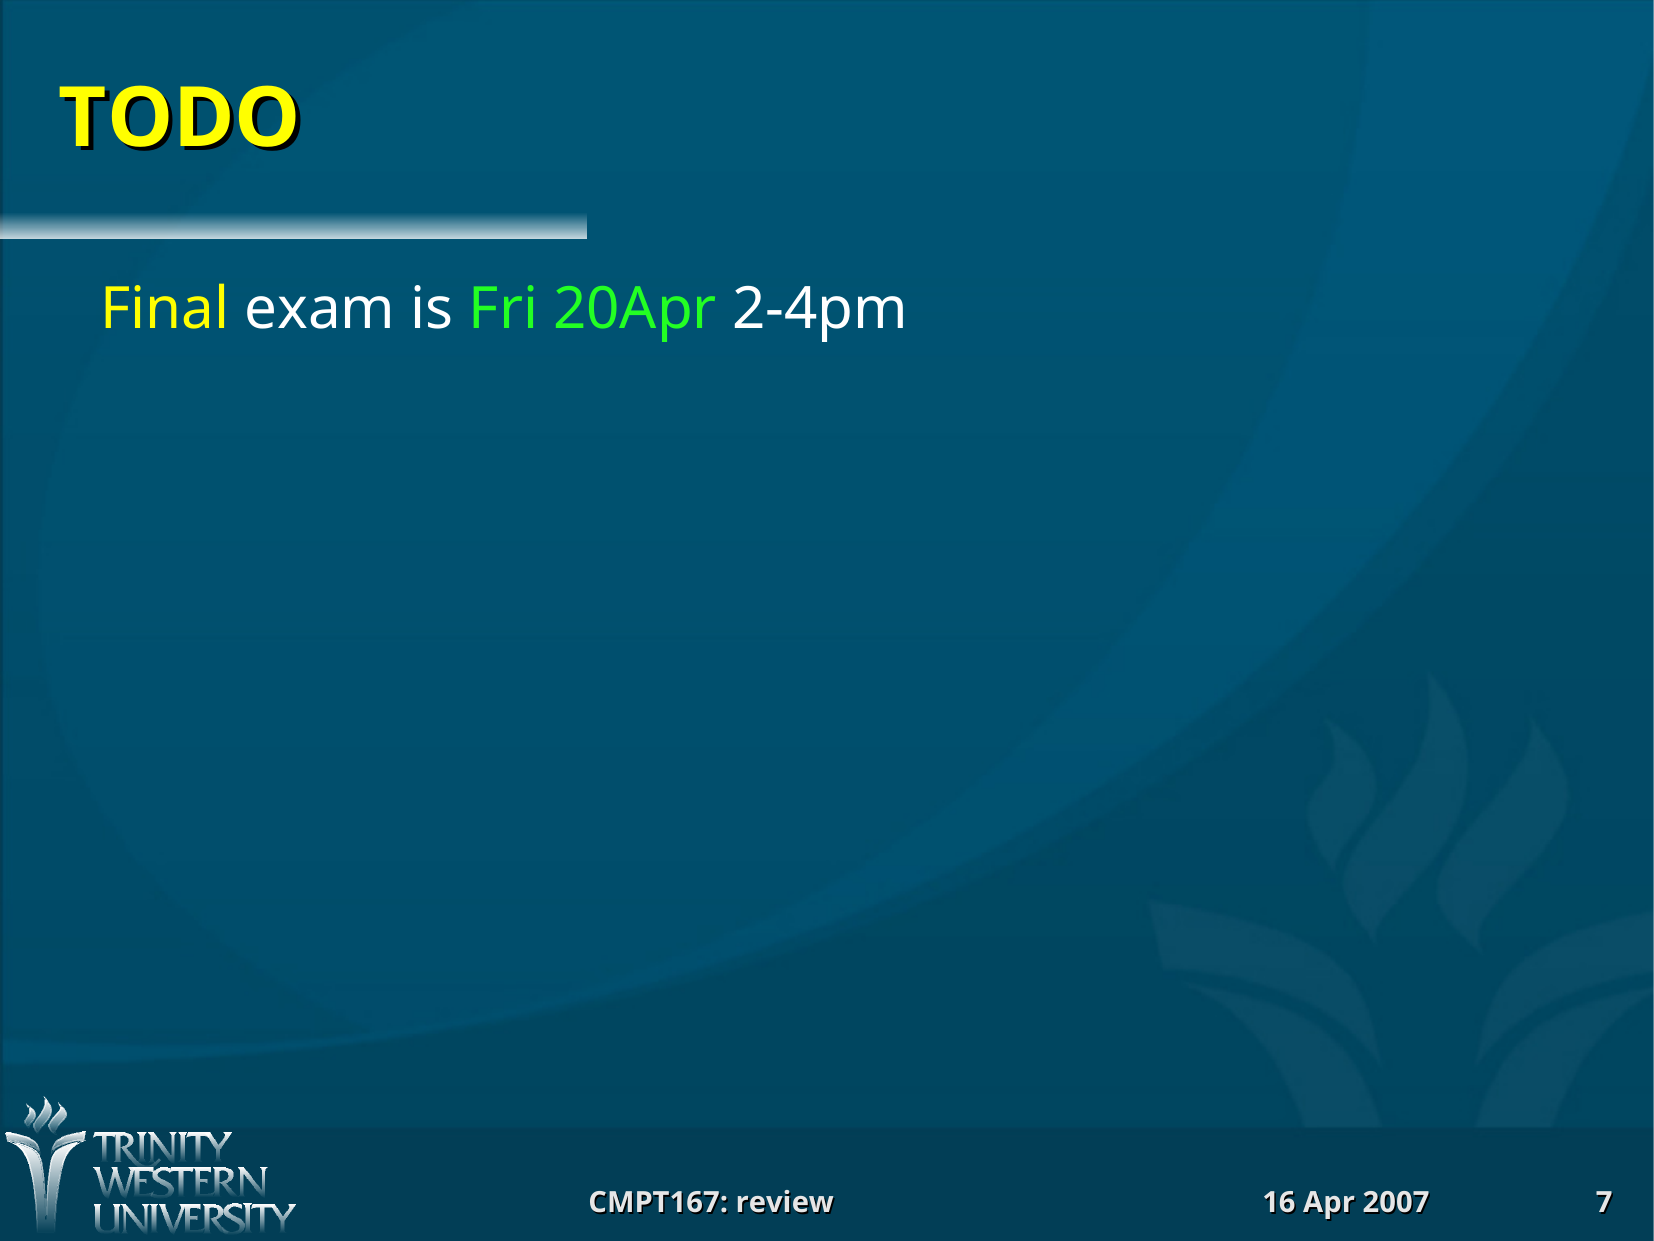

# TODO
Final exam is Fri 20Apr 2-4pm
CMPT167: review
16 Apr 2007
7